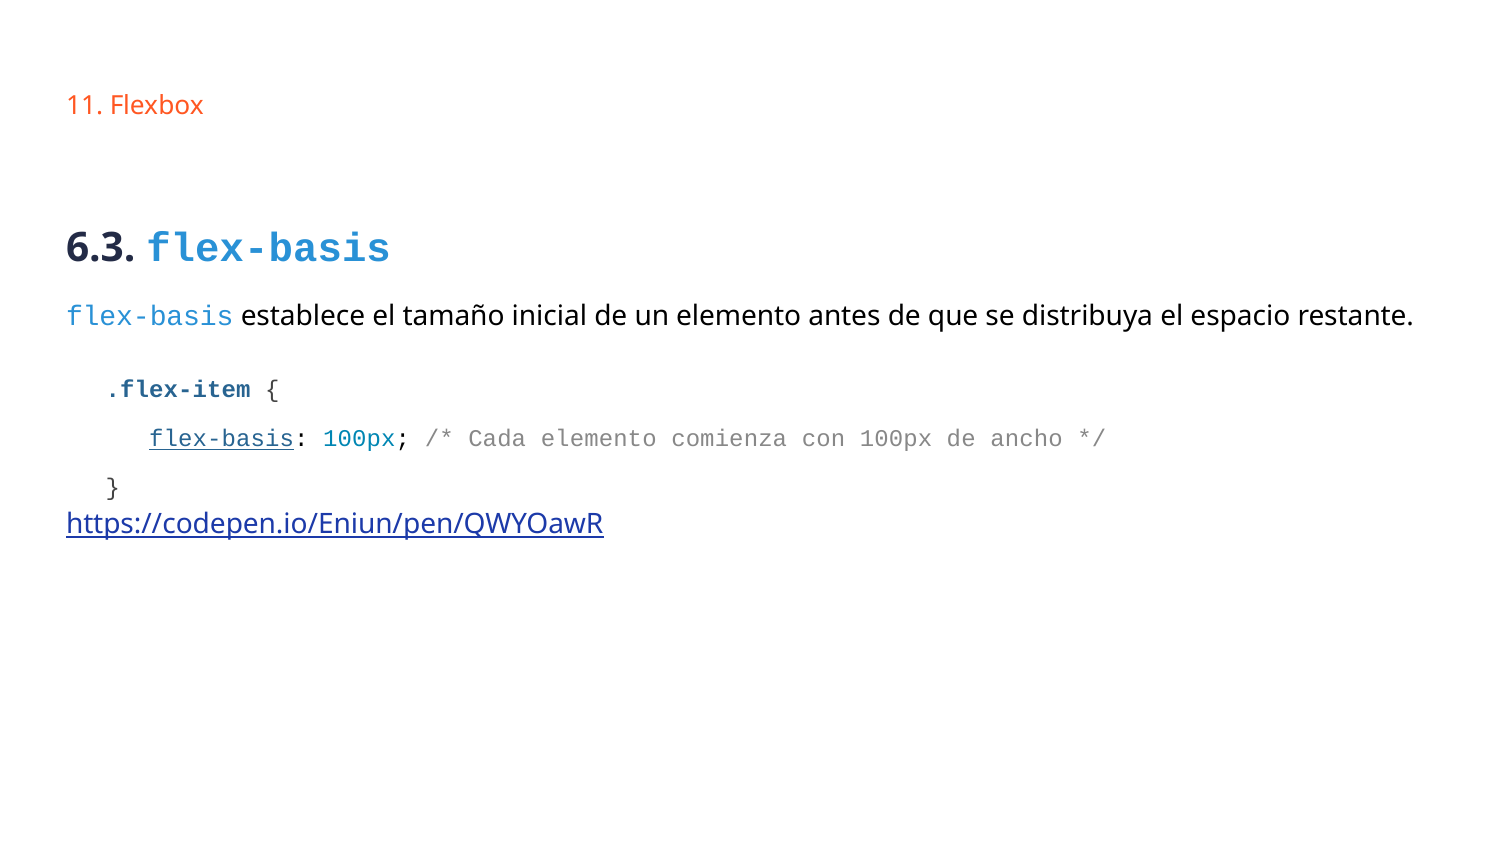

# 11. Flexbox
6.3. flex-basis
flex-basis establece el tamaño inicial de un elemento antes de que se distribuya el espacio restante.
.flex-item {
 flex-basis: 100px; /* Cada elemento comienza con 100px de ancho */
}
https://codepen.io/Eniun/pen/QWYOawR